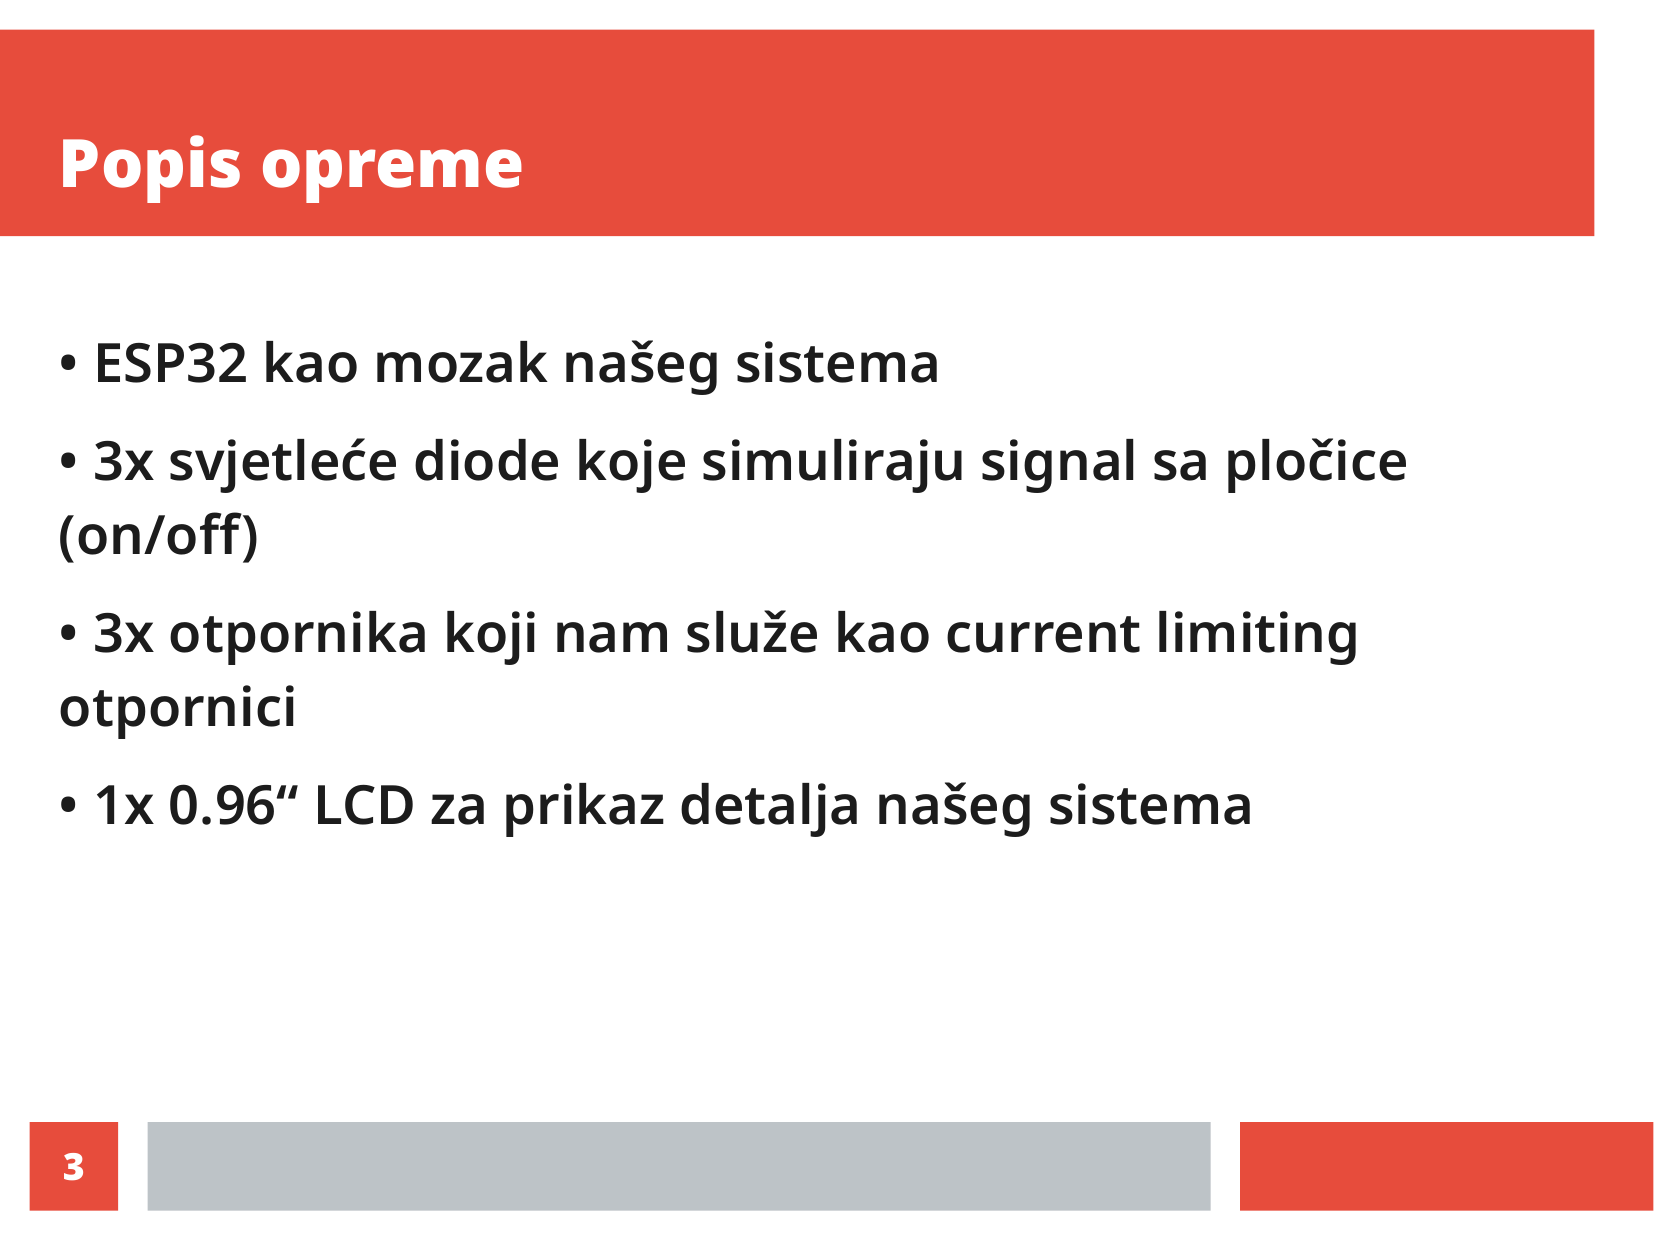

# Popis opreme
• ESP32 kao mozak našeg sistema
• 3x svjetleće diode koje simuliraju signal sa pločice (on/off)
• 3x otpornika koji nam služe kao current limiting otpornici
• 1x 0.96“ LCD za prikaz detalja našeg sistema
3